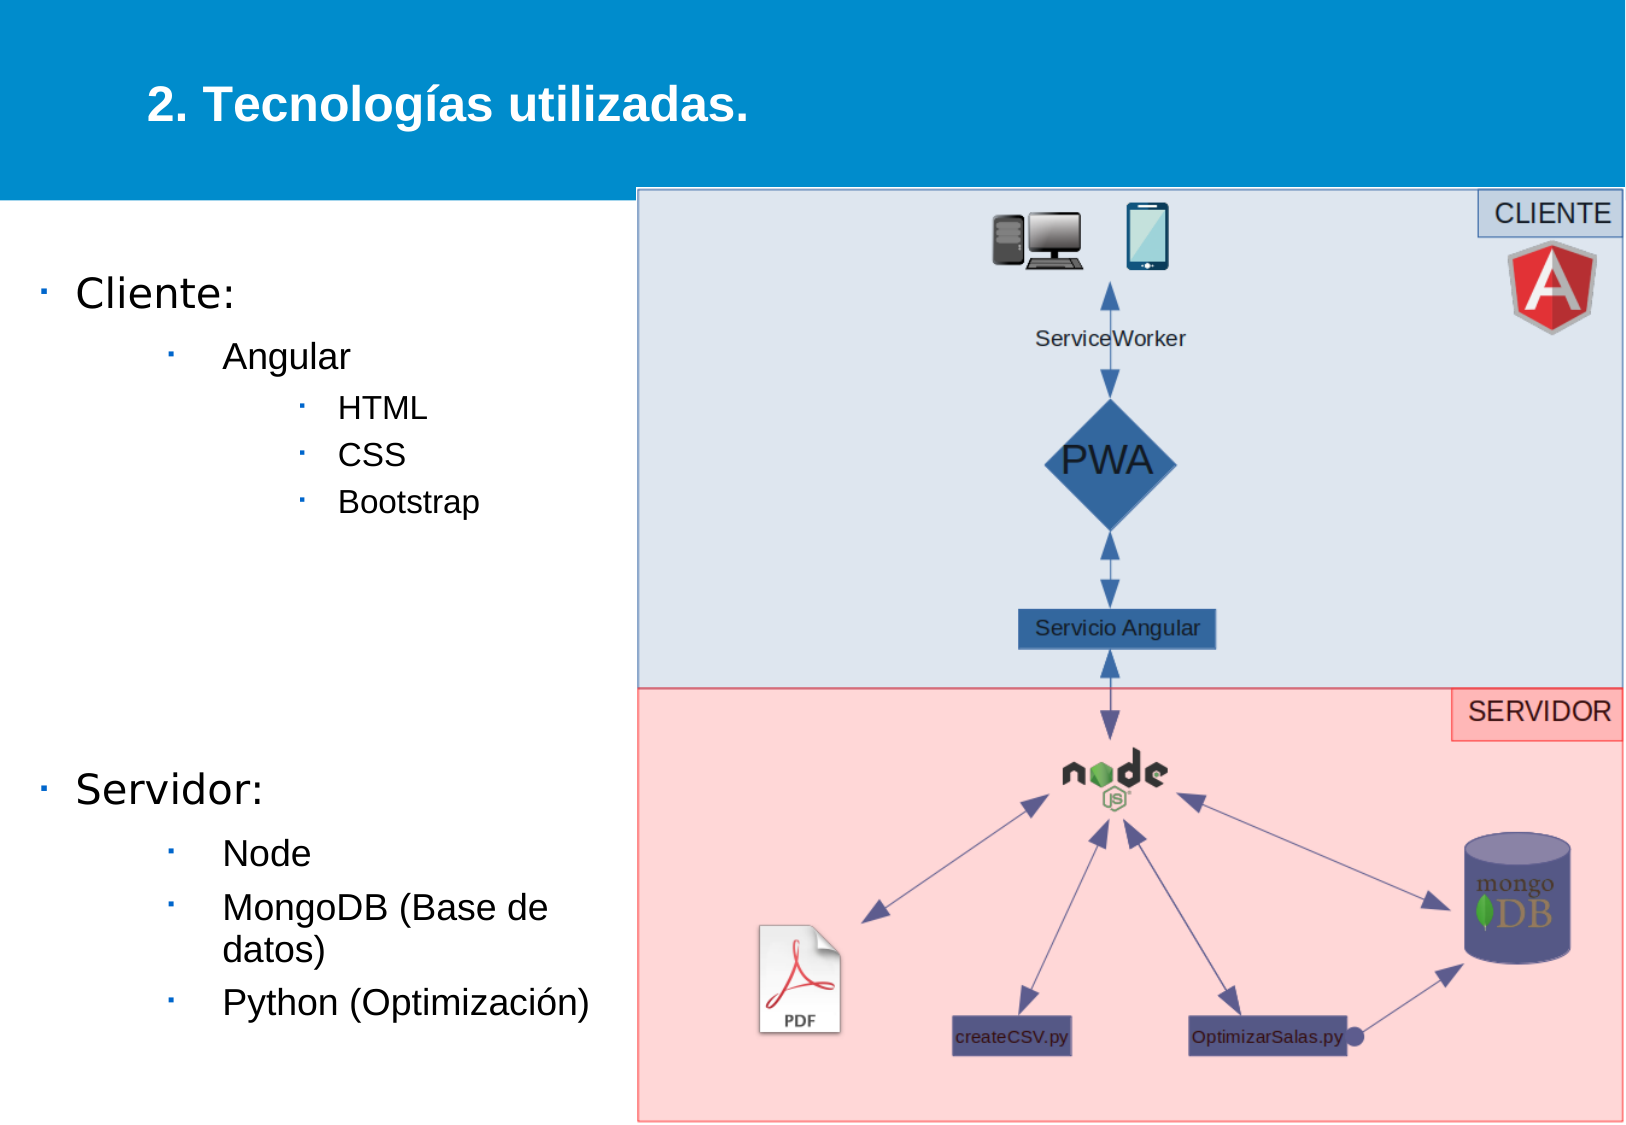

# 2. Tecnologías utilizadas.
Cliente:
Angular
HTML
CSS
Bootstrap
Servidor:
Node
MongoDB (Base de datos)
Python (Optimización)